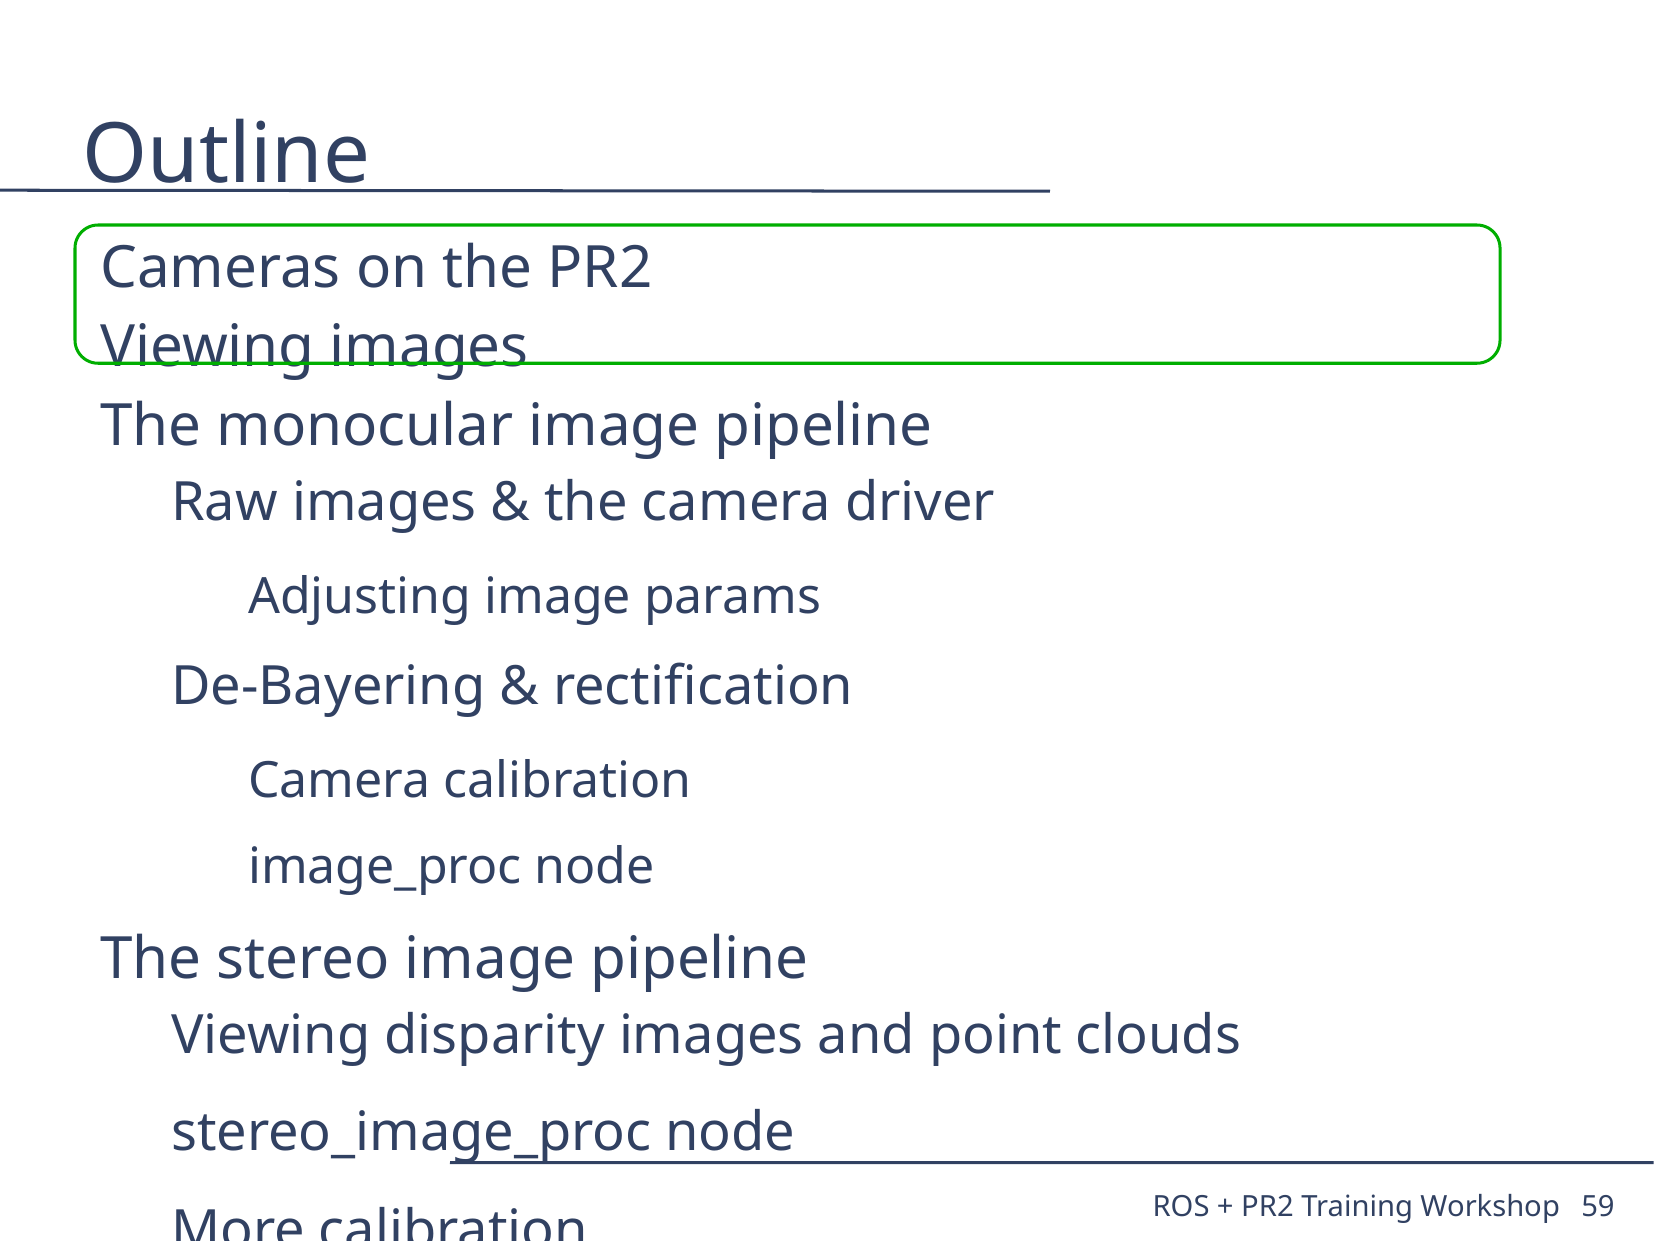

# Outline
Cameras on the PR2
Viewing images
The monocular image pipeline
Raw images & the camera driver
Adjusting image params
De-Bayering & rectification
Camera calibration
image_proc node
The stereo image pipeline
Viewing disparity images and point clouds
stereo_image_proc node
More calibration